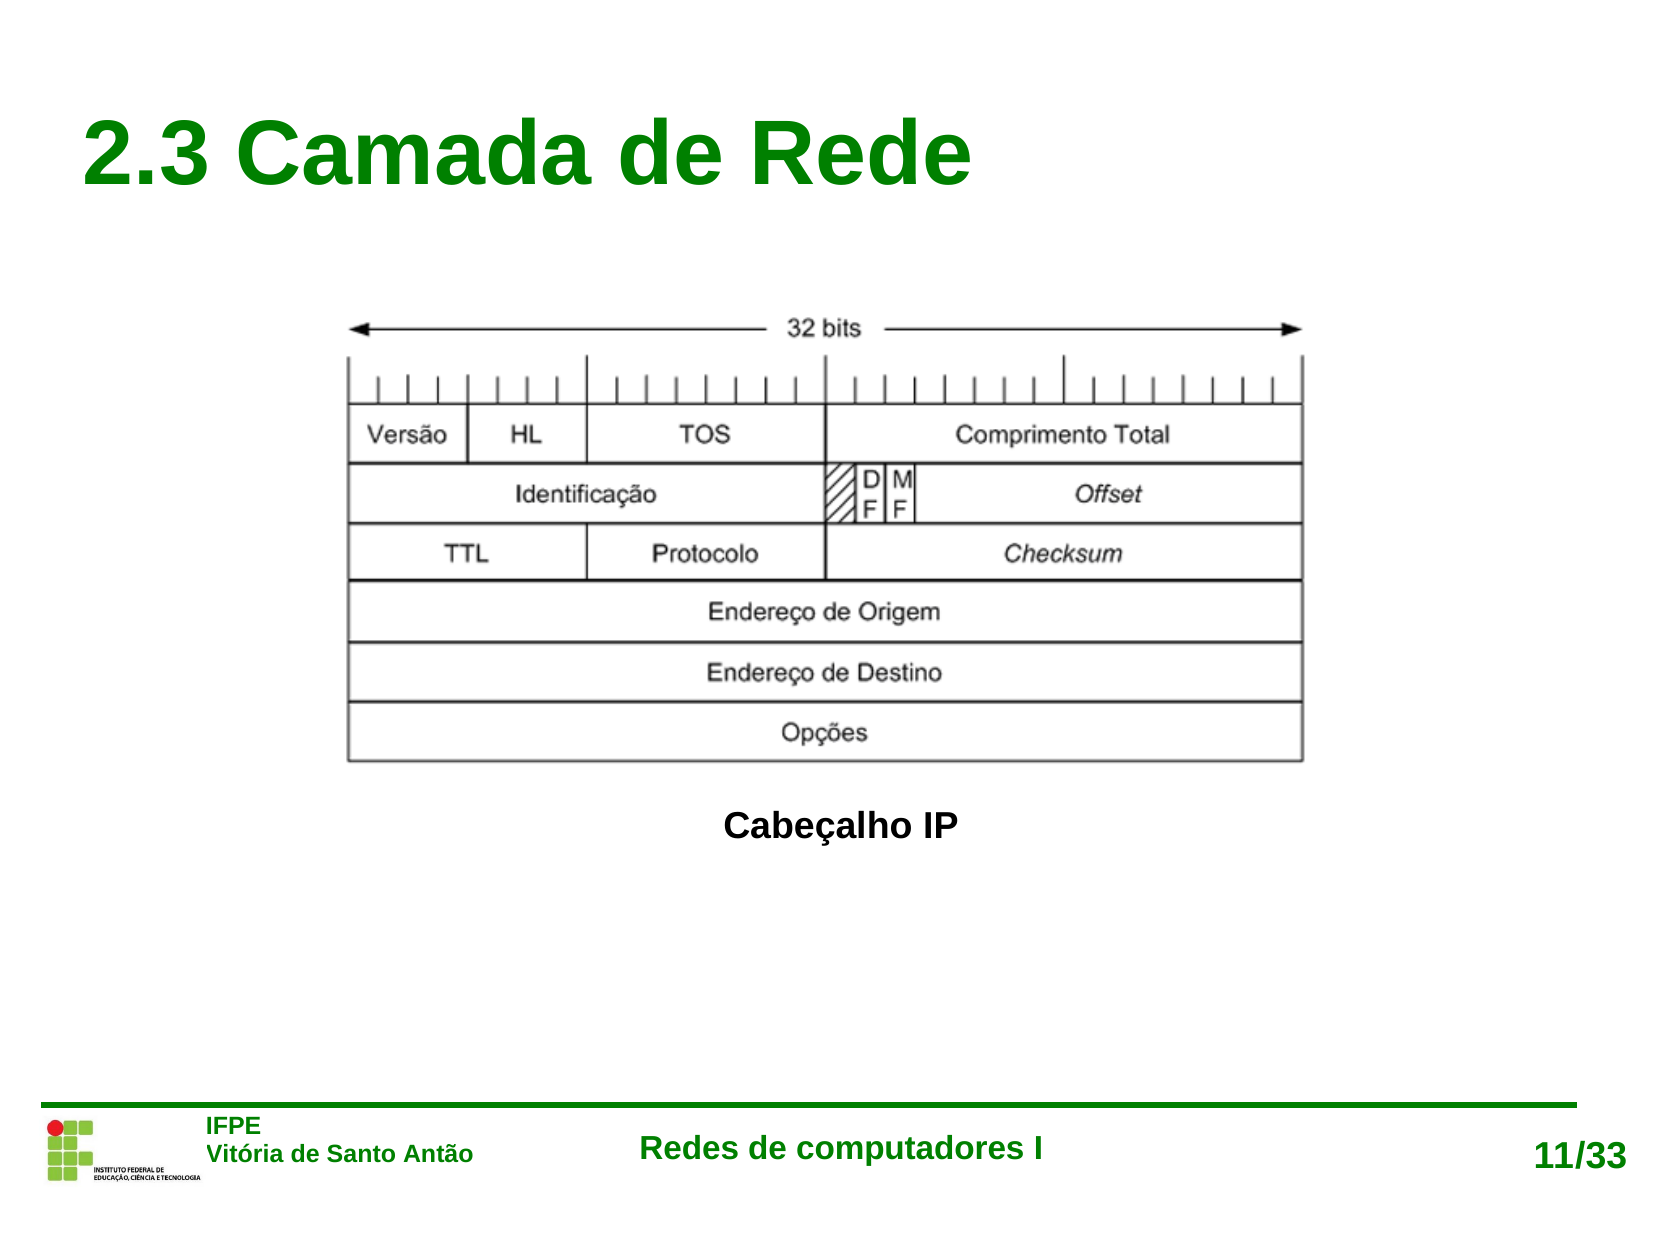

# 2.3 Camada de Rede
Cabeçalho IP